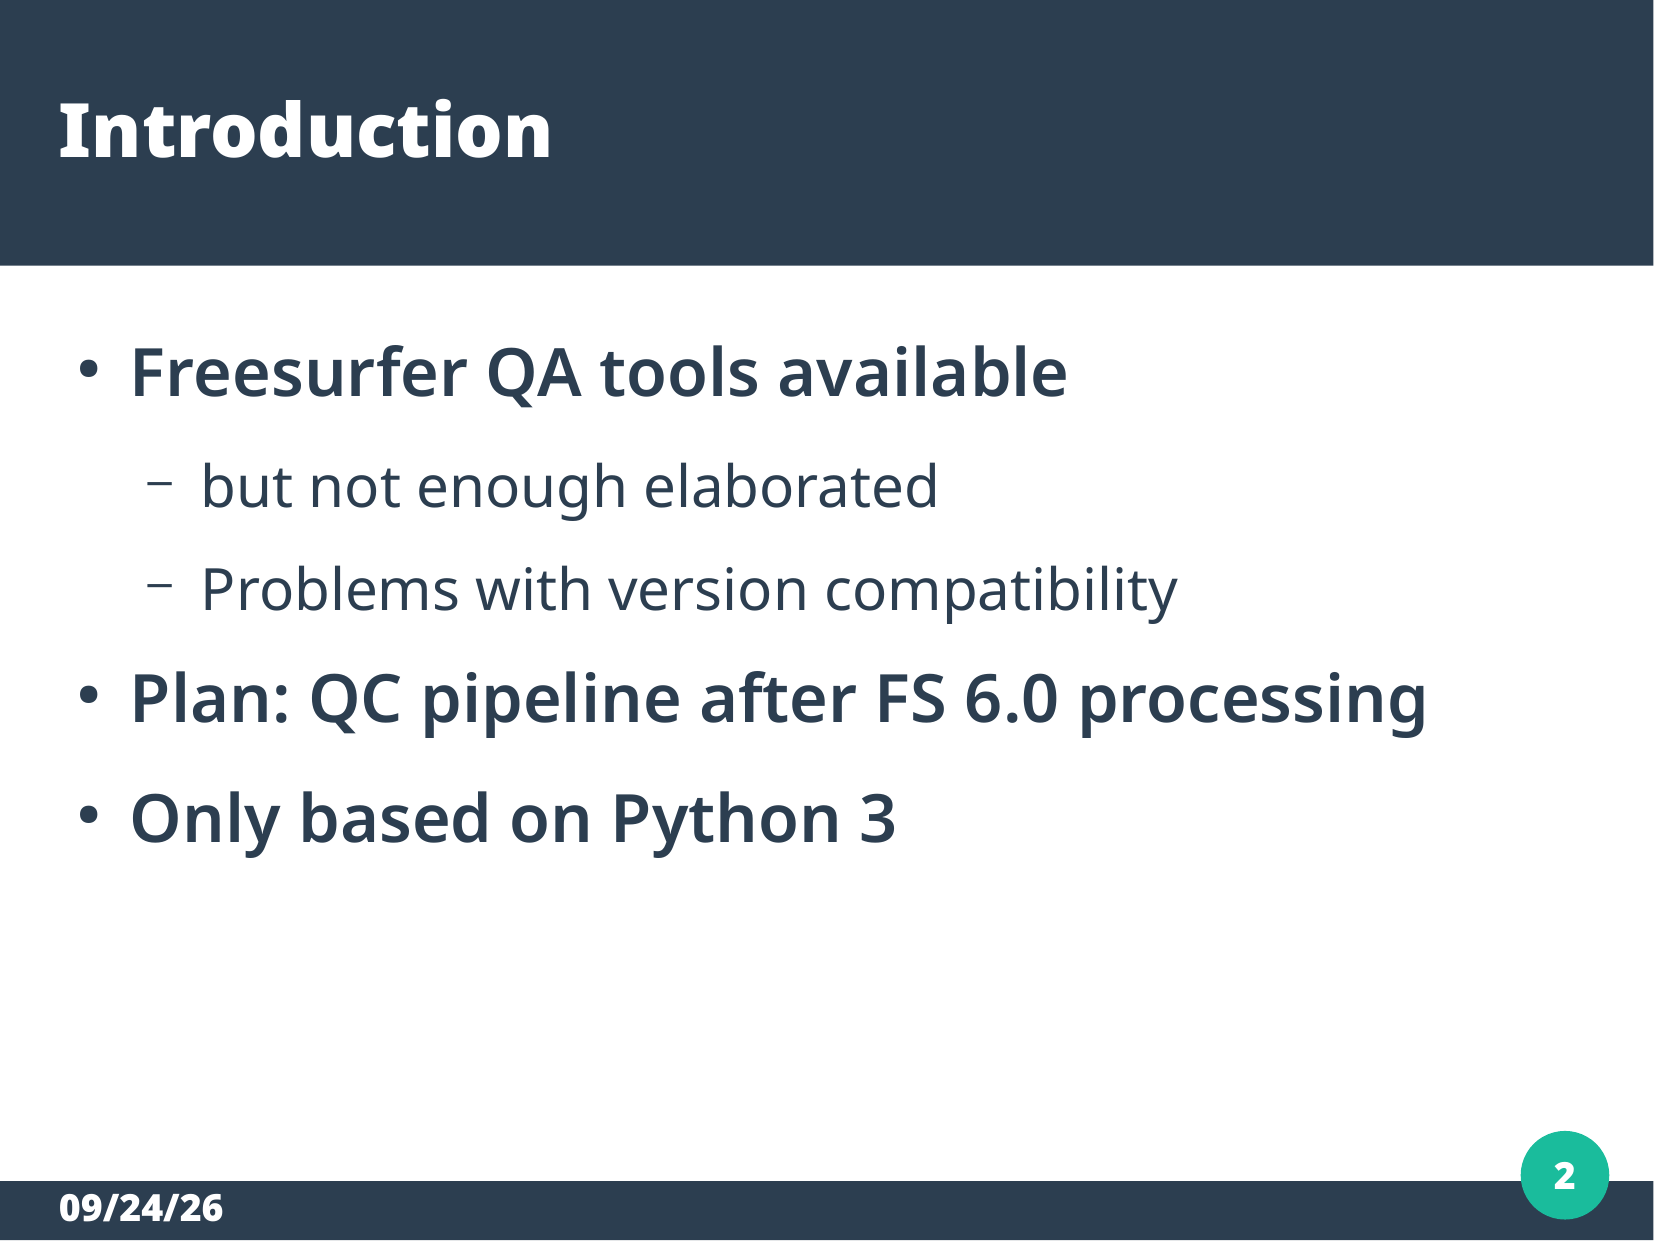

# Introduction
Freesurfer QA tools available
but not enough elaborated
Problems with version compatibility
Plan: QC pipeline after FS 6.0 processing
Only based on Python 3
2